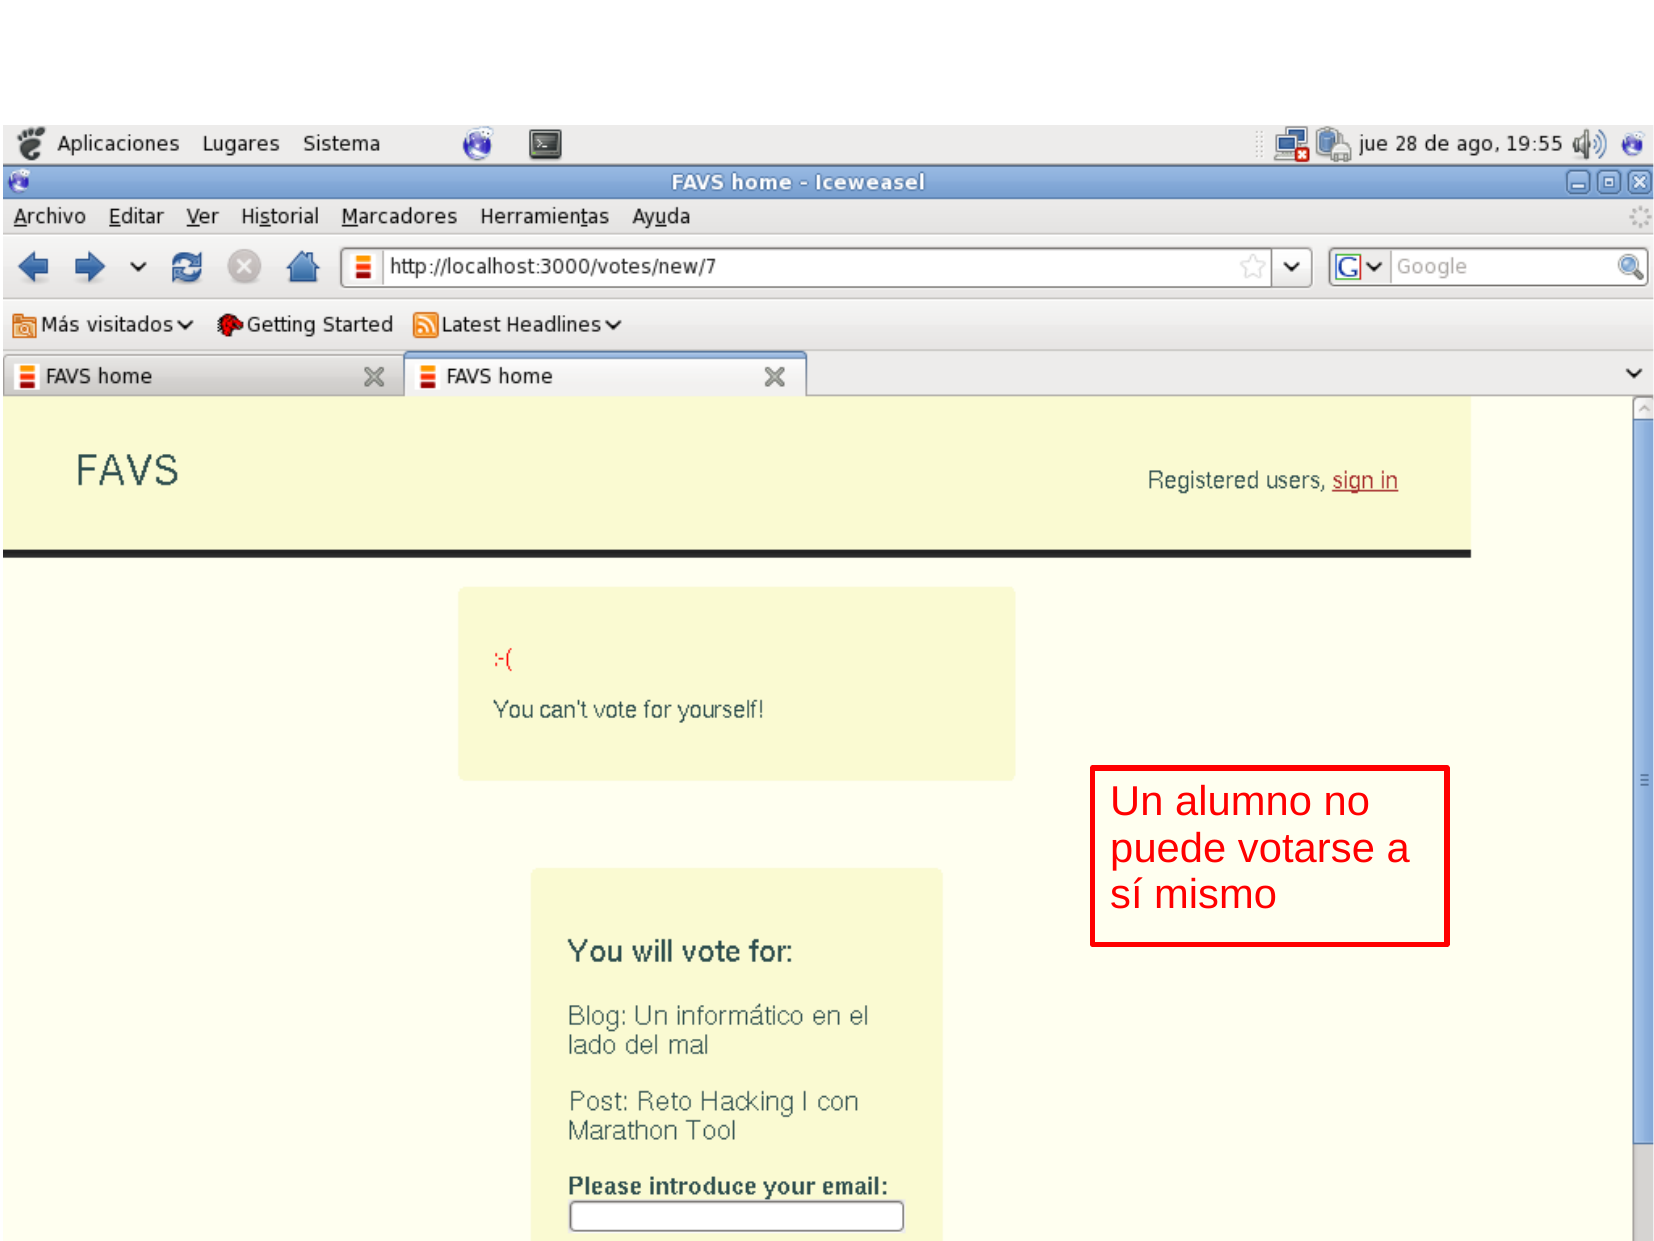

Un alumno no puede votarse a sí mismo